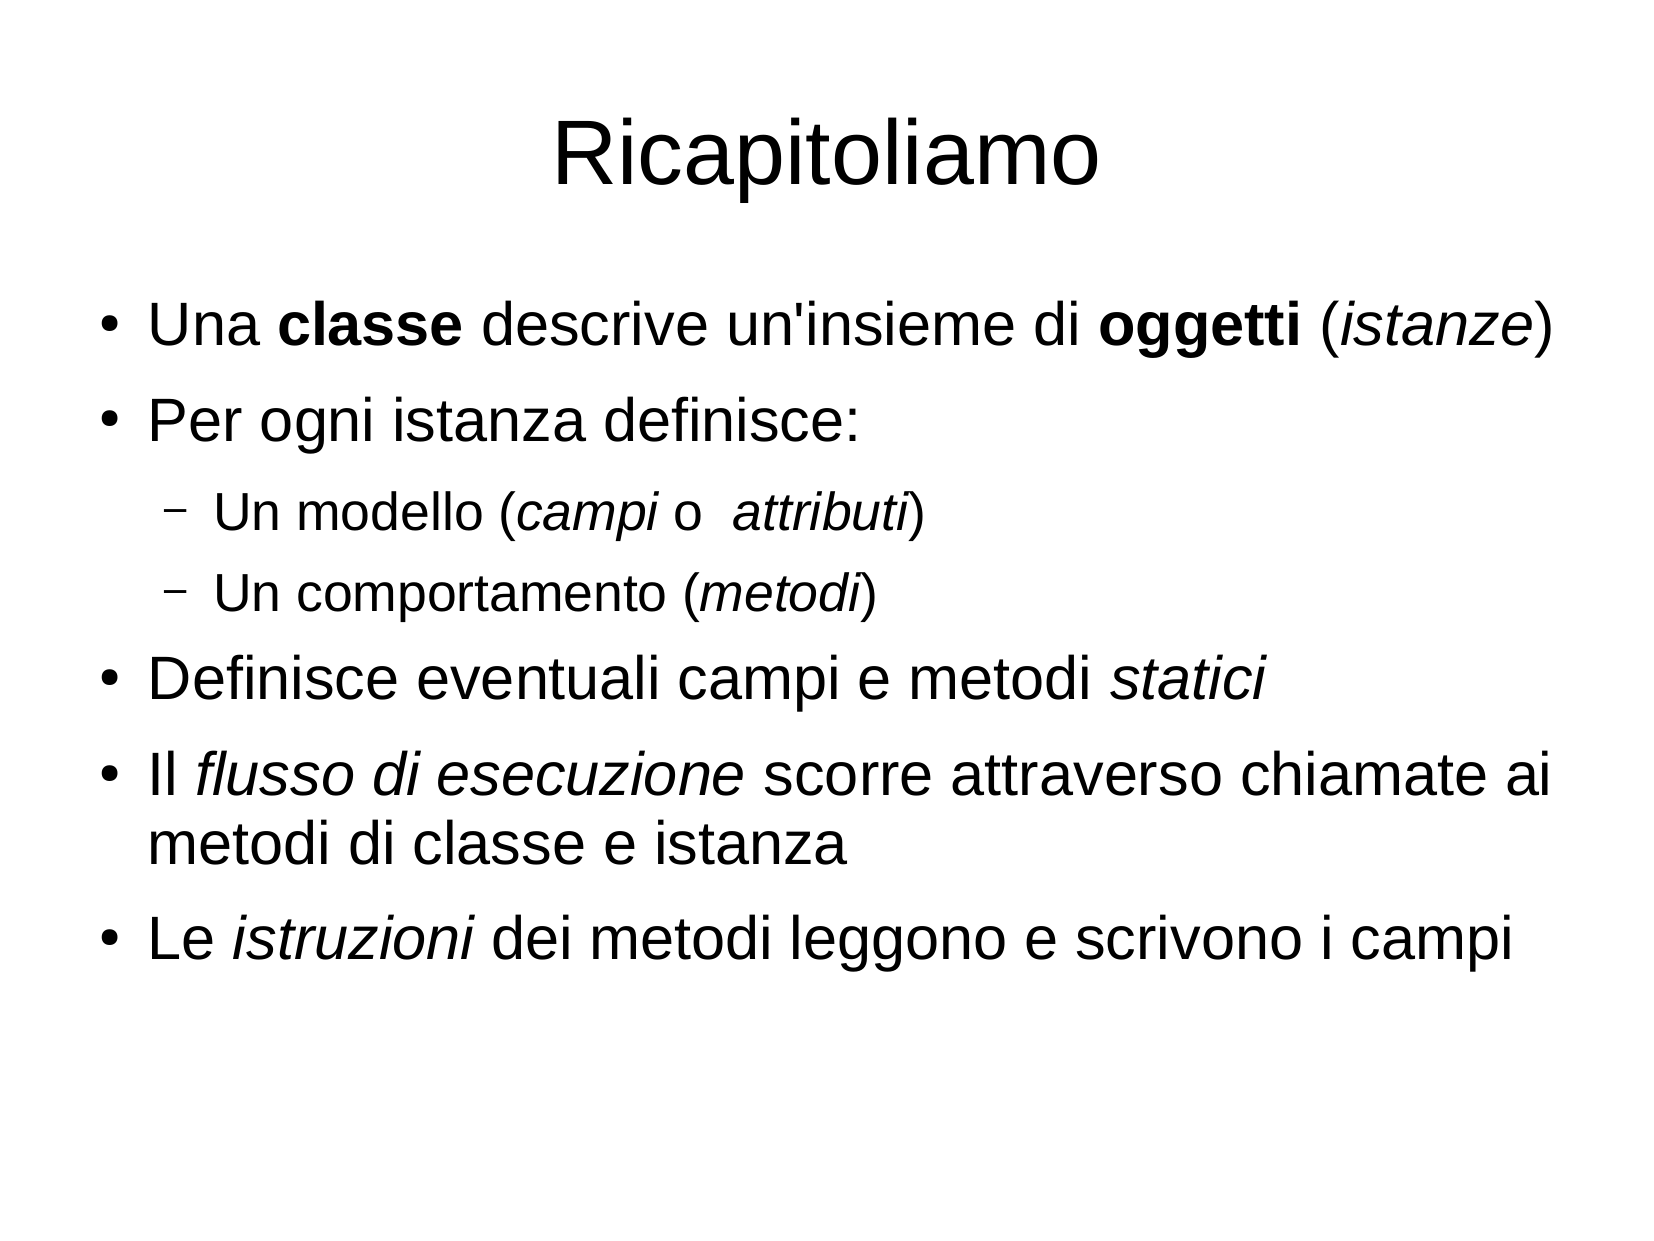

# Ricapitoliamo
Una classe descrive un'insieme di oggetti (istanze)
Per ogni istanza definisce:
Un modello (campi o attributi)
Un comportamento (metodi)
Definisce eventuali campi e metodi statici
Il flusso di esecuzione scorre attraverso chiamate ai metodi di classe e istanza
Le istruzioni dei metodi leggono e scrivono i campi